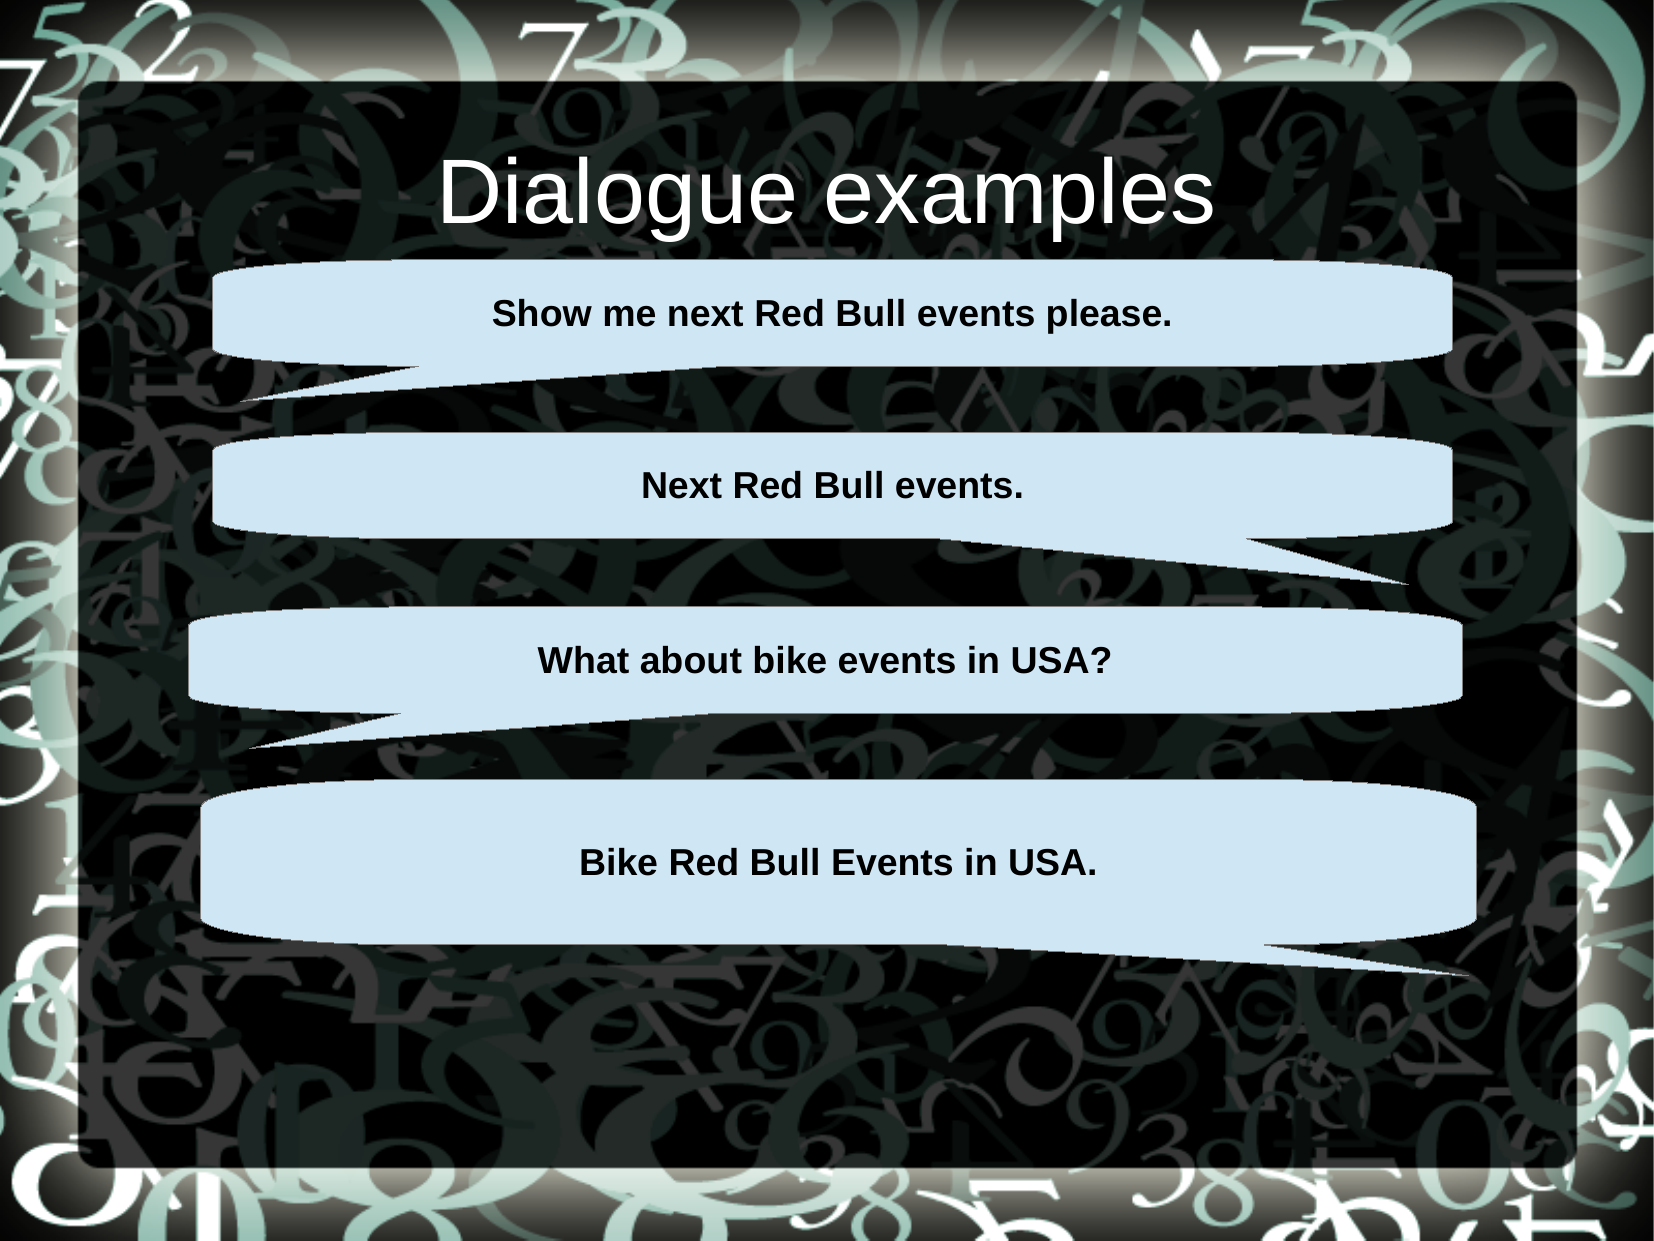

# Dialogue examples
Show me next Red Bull events please.
Next Red Bull events.
What about bike events in USA?
Bike Red Bull Events in USA.